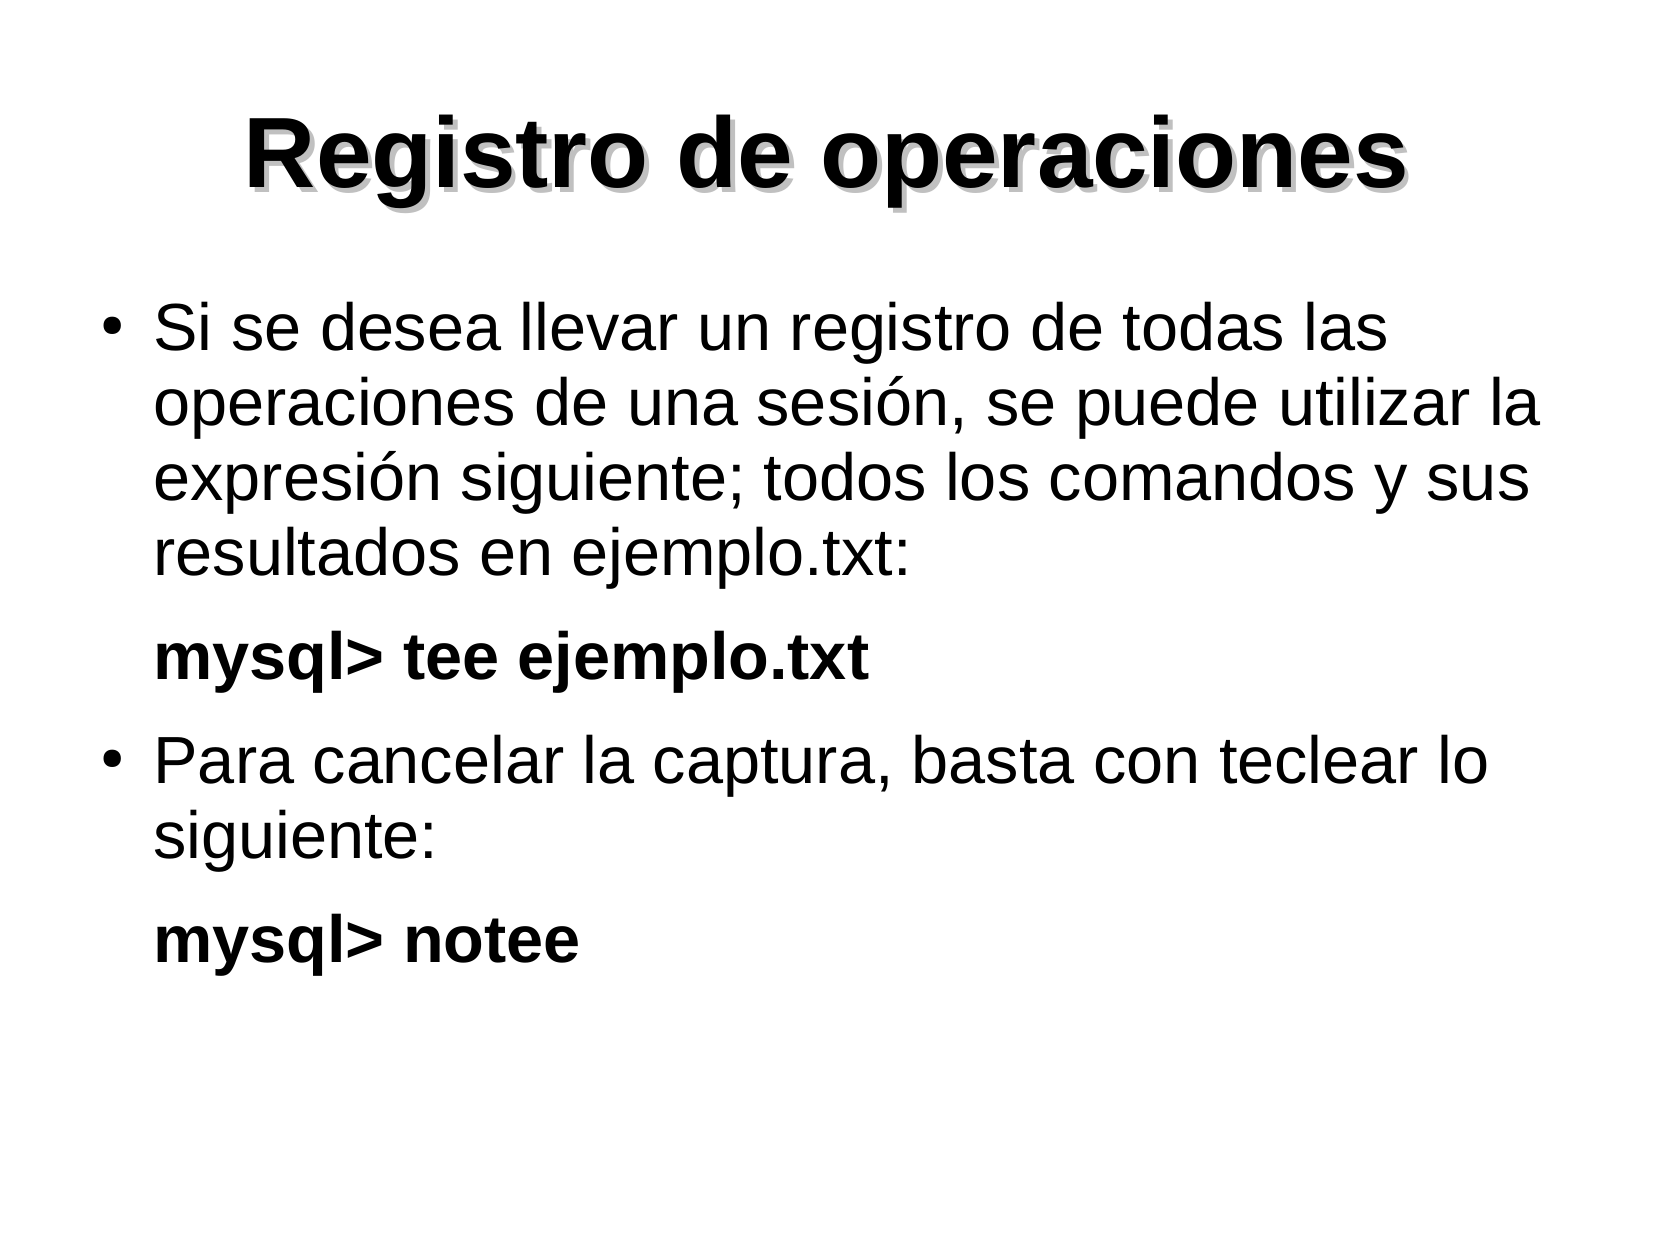

# Registro de operaciones
Si se desea llevar un registro de todas las operaciones de una sesión, se puede utilizar la expresión siguiente; todos los comandos y sus resultados en ejemplo.txt:
mysql> tee ejemplo.txt
Para cancelar la captura, basta con teclear lo siguiente:
mysql> notee